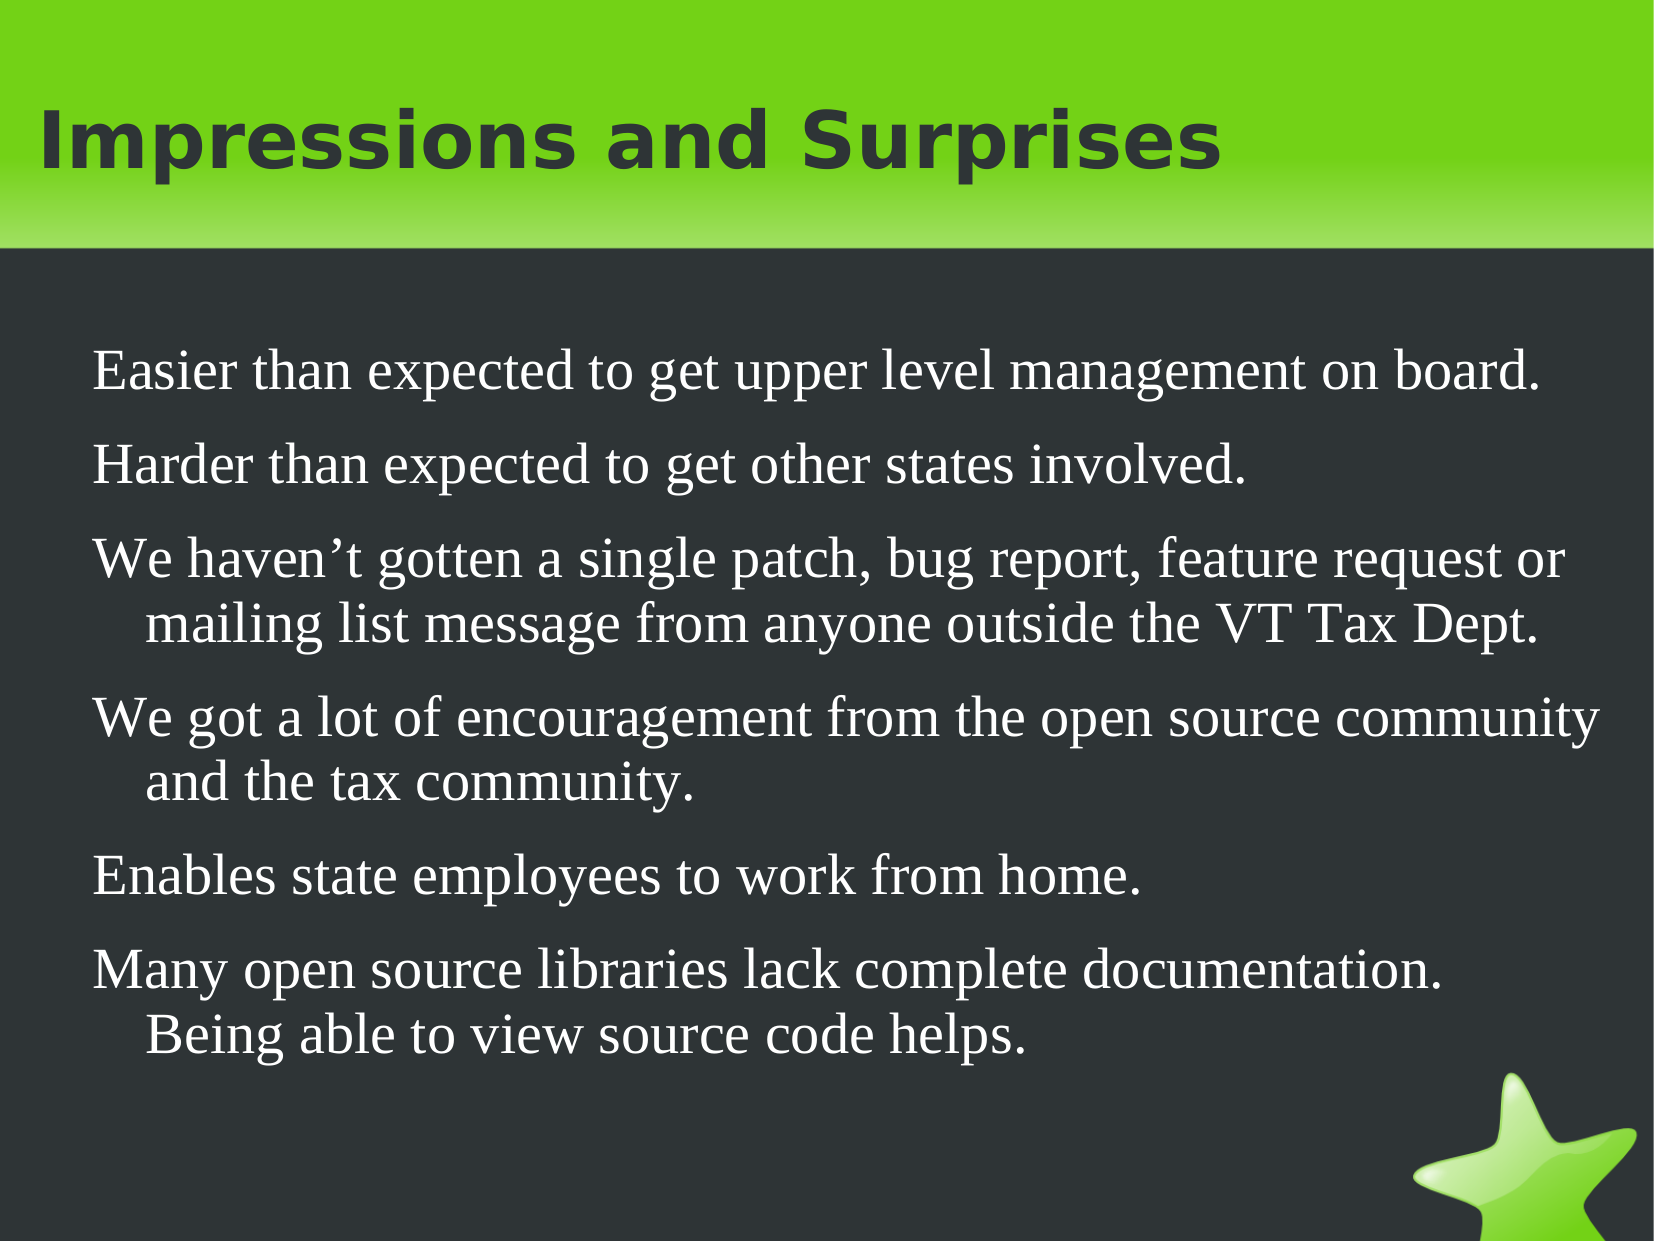

# Impressions and Surprises
Easier than expected to get upper level management on board.
Harder than expected to get other states involved.
We haven’t gotten a single patch, bug report, feature request or mailing list message from anyone outside the VT Tax Dept.
We got a lot of encouragement from the open source community and the tax community.
Enables state employees to work from home.
Many open source libraries lack complete documentation.
Being able to view source code helps.